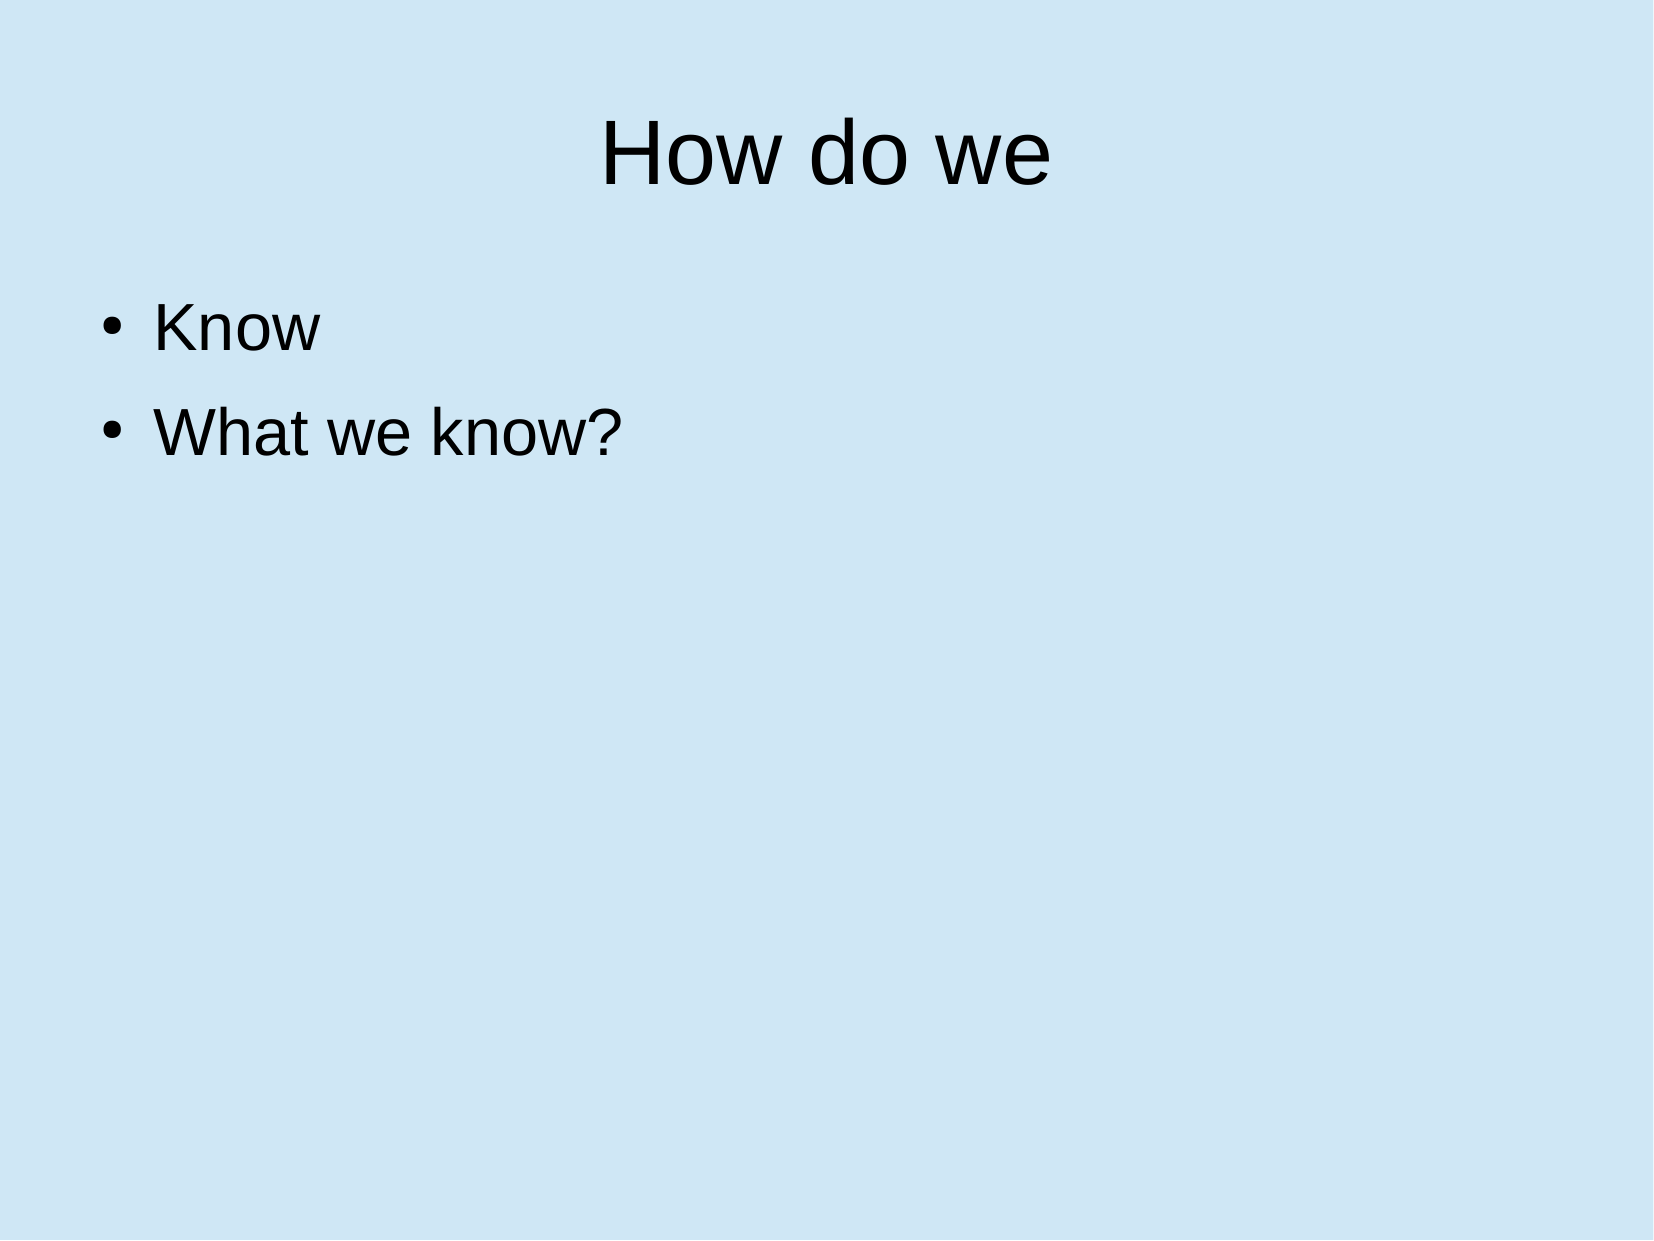

# How do we
Know
What we know?